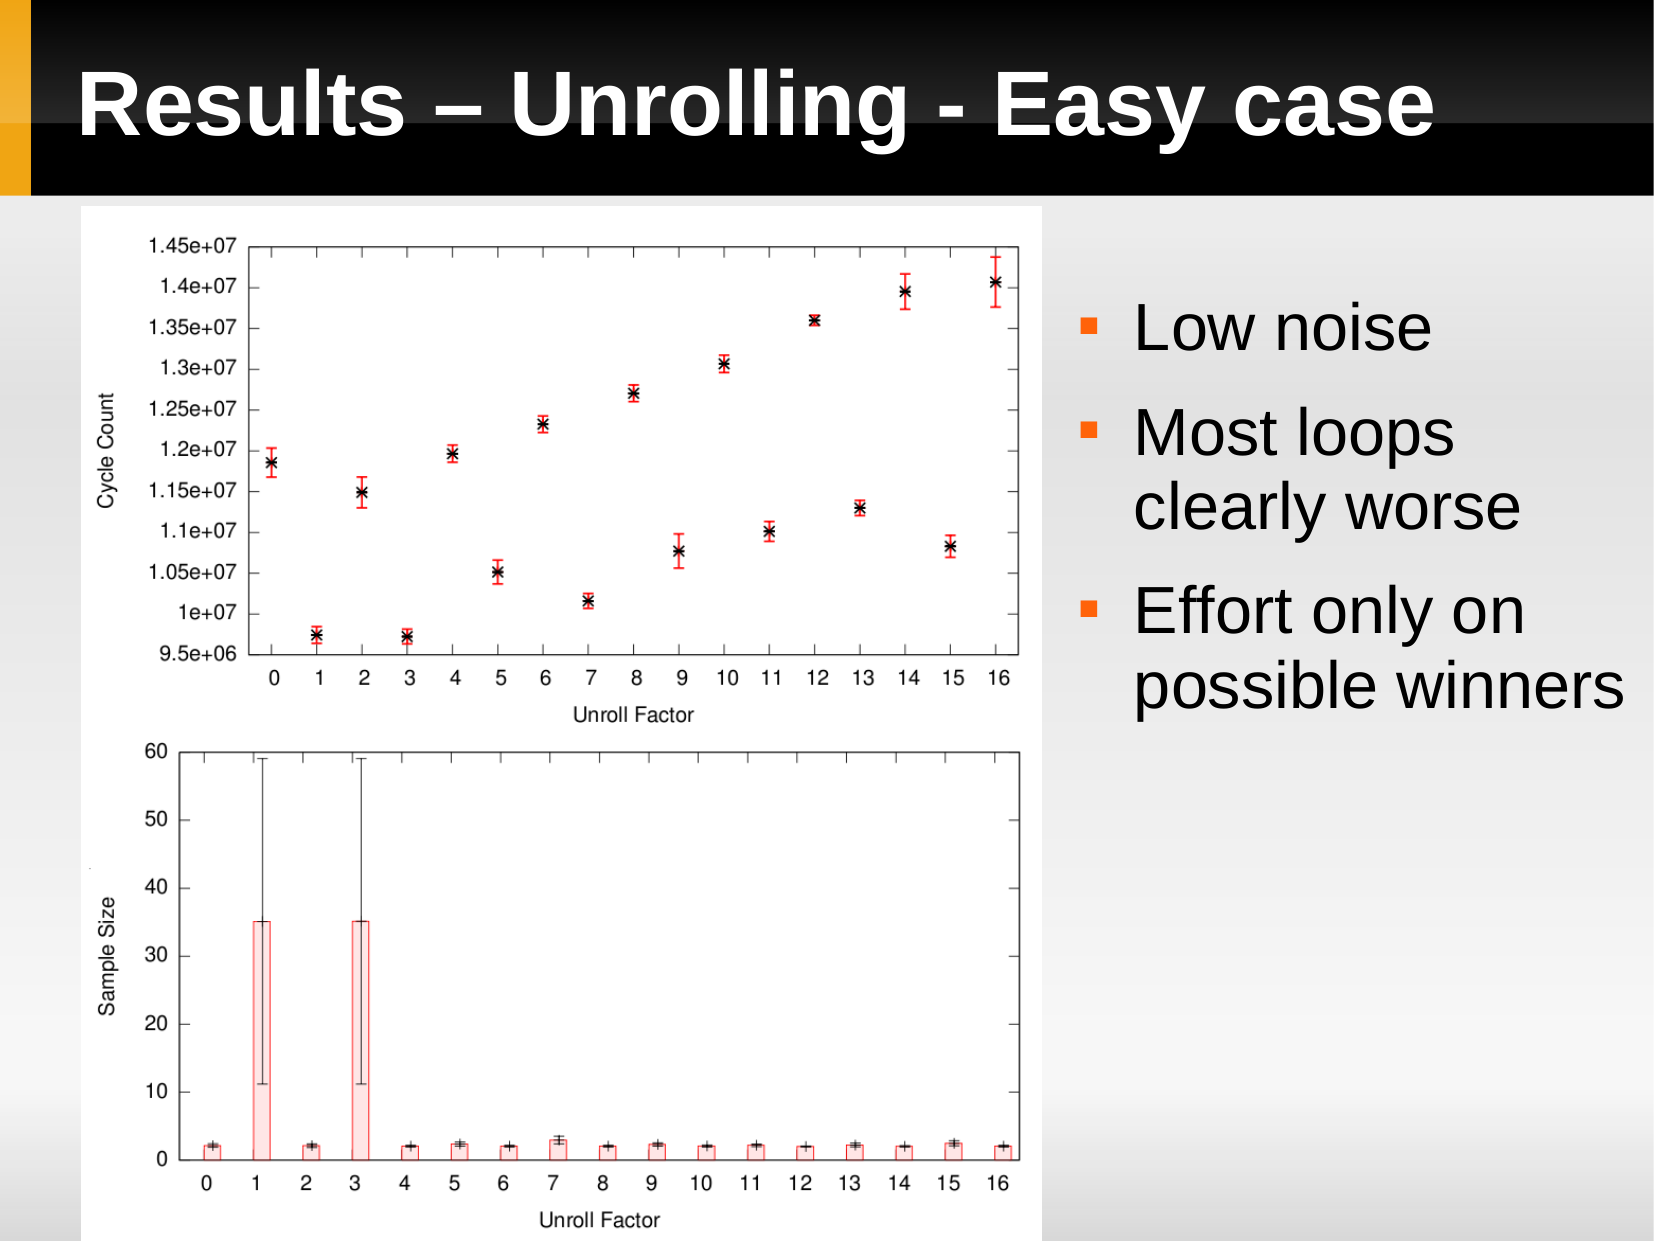

# Results – Unrolling - Easy case
Low noise
Most loops clearly worse
Effort only on possible winners